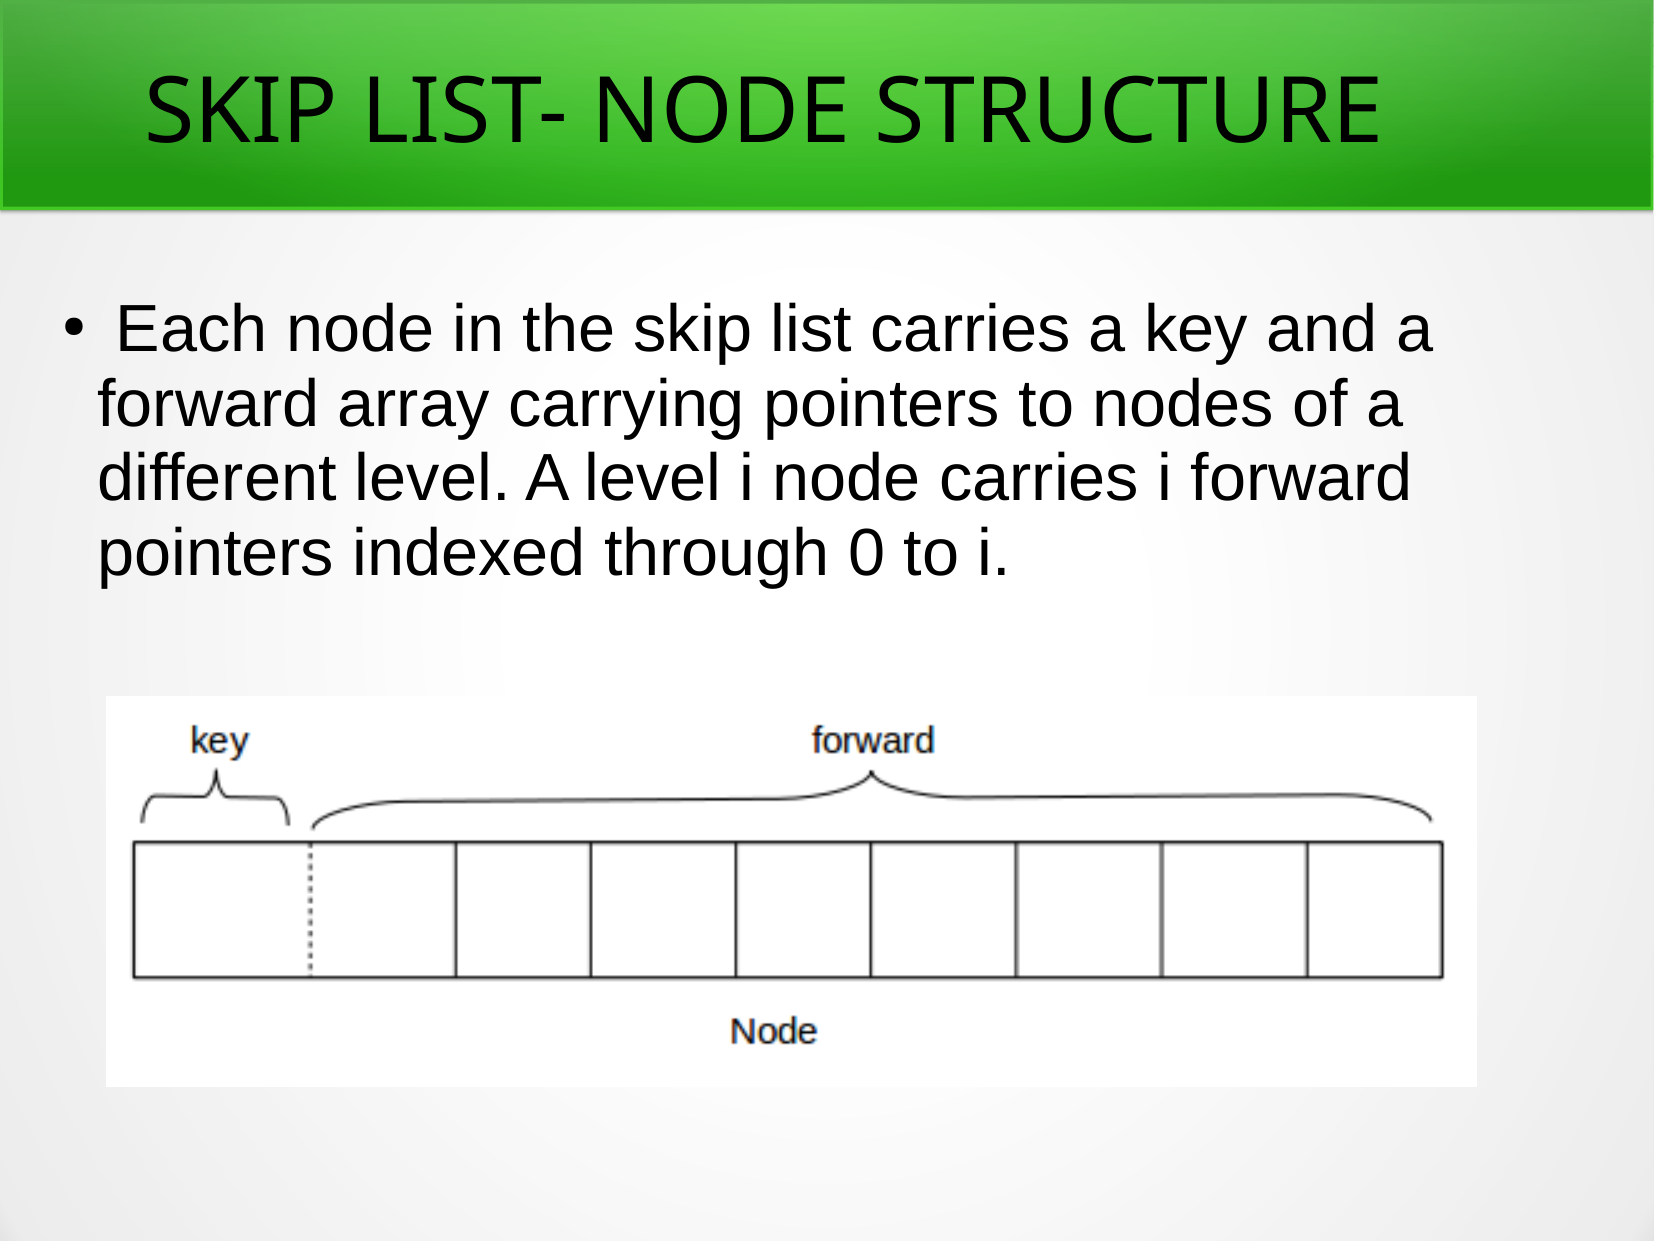

SKIP LIST- NODE STRUCTURE
 Each node in the skip list carries a key and a forward array carrying pointers to nodes of a different level. A level i node carries i forward pointers indexed through 0 to i.